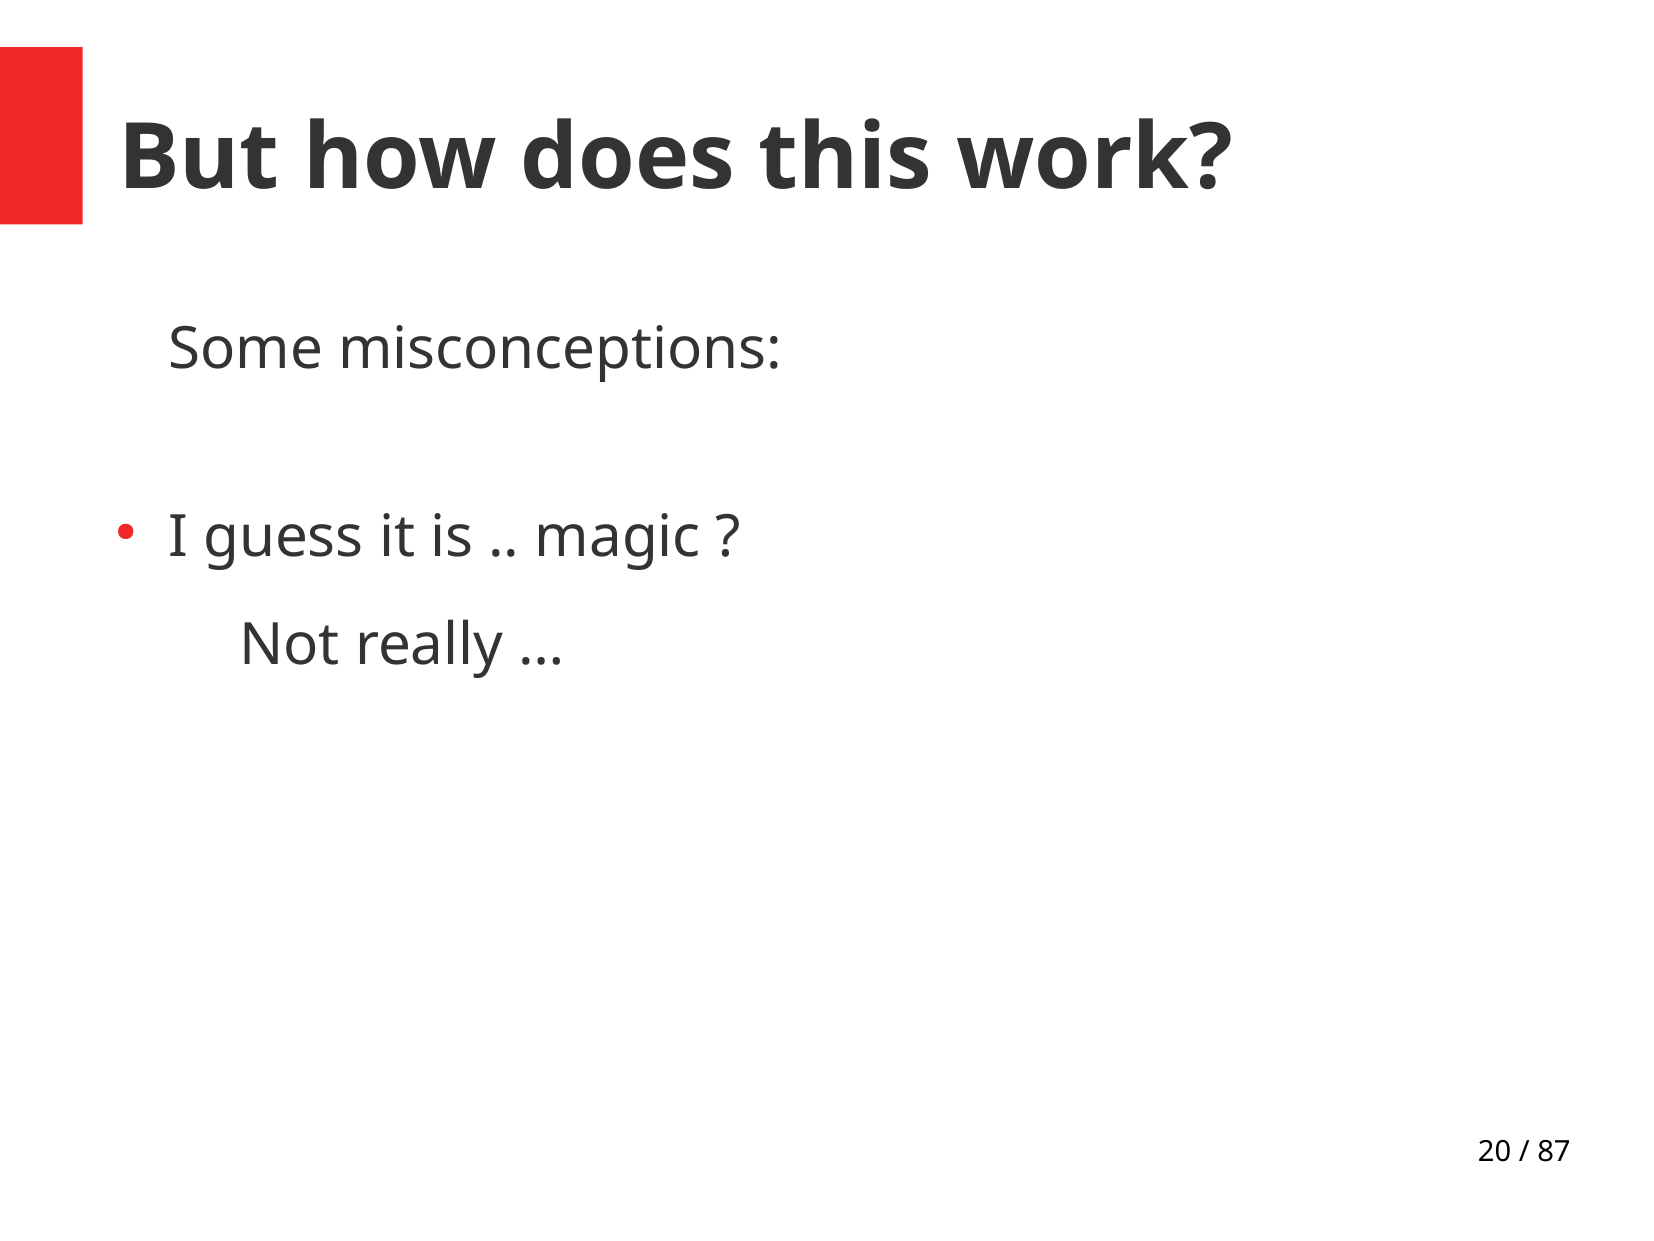

# But how does this work?
Some misconceptions:
I guess it is .. magic ?
Not really …
20